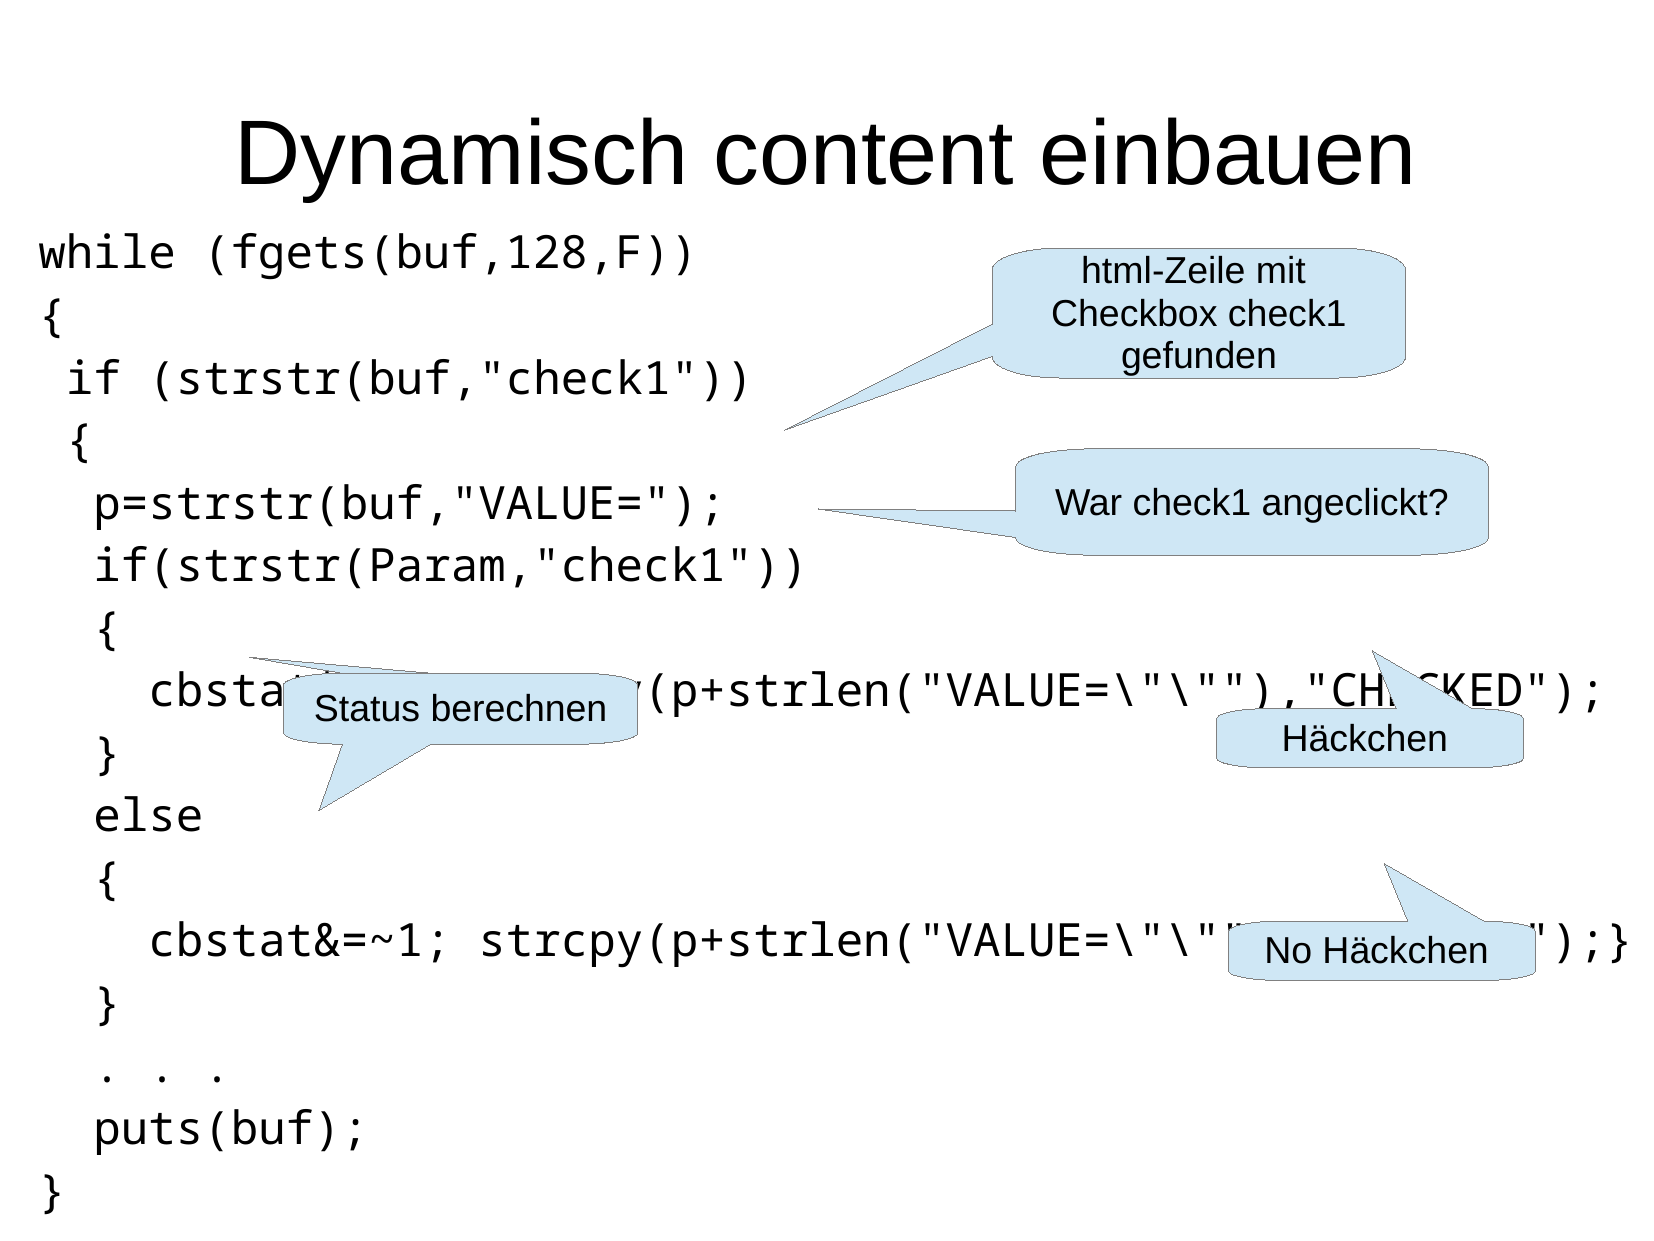

# Dynamisch content einbauen
while (fgets(buf,128,F))
{
 if (strstr(buf,"check1"))
 {
 p=strstr(buf,"VALUE=");
 if(strstr(Param,"check1"))
 {
 cbstat|= 1; strcpy(p+strlen("VALUE=\"\""),"CHECKED");
 }
 else
 {
 cbstat&=~1; strcpy(p+strlen("VALUE=\"\"")," ");}
 }
 . . .
 puts(buf);
}
html-Zeile mit
Checkbox check1
gefunden
War check1 angeclickt?
Status berechnen
Status berechnen
Häckchen
No Häckchen